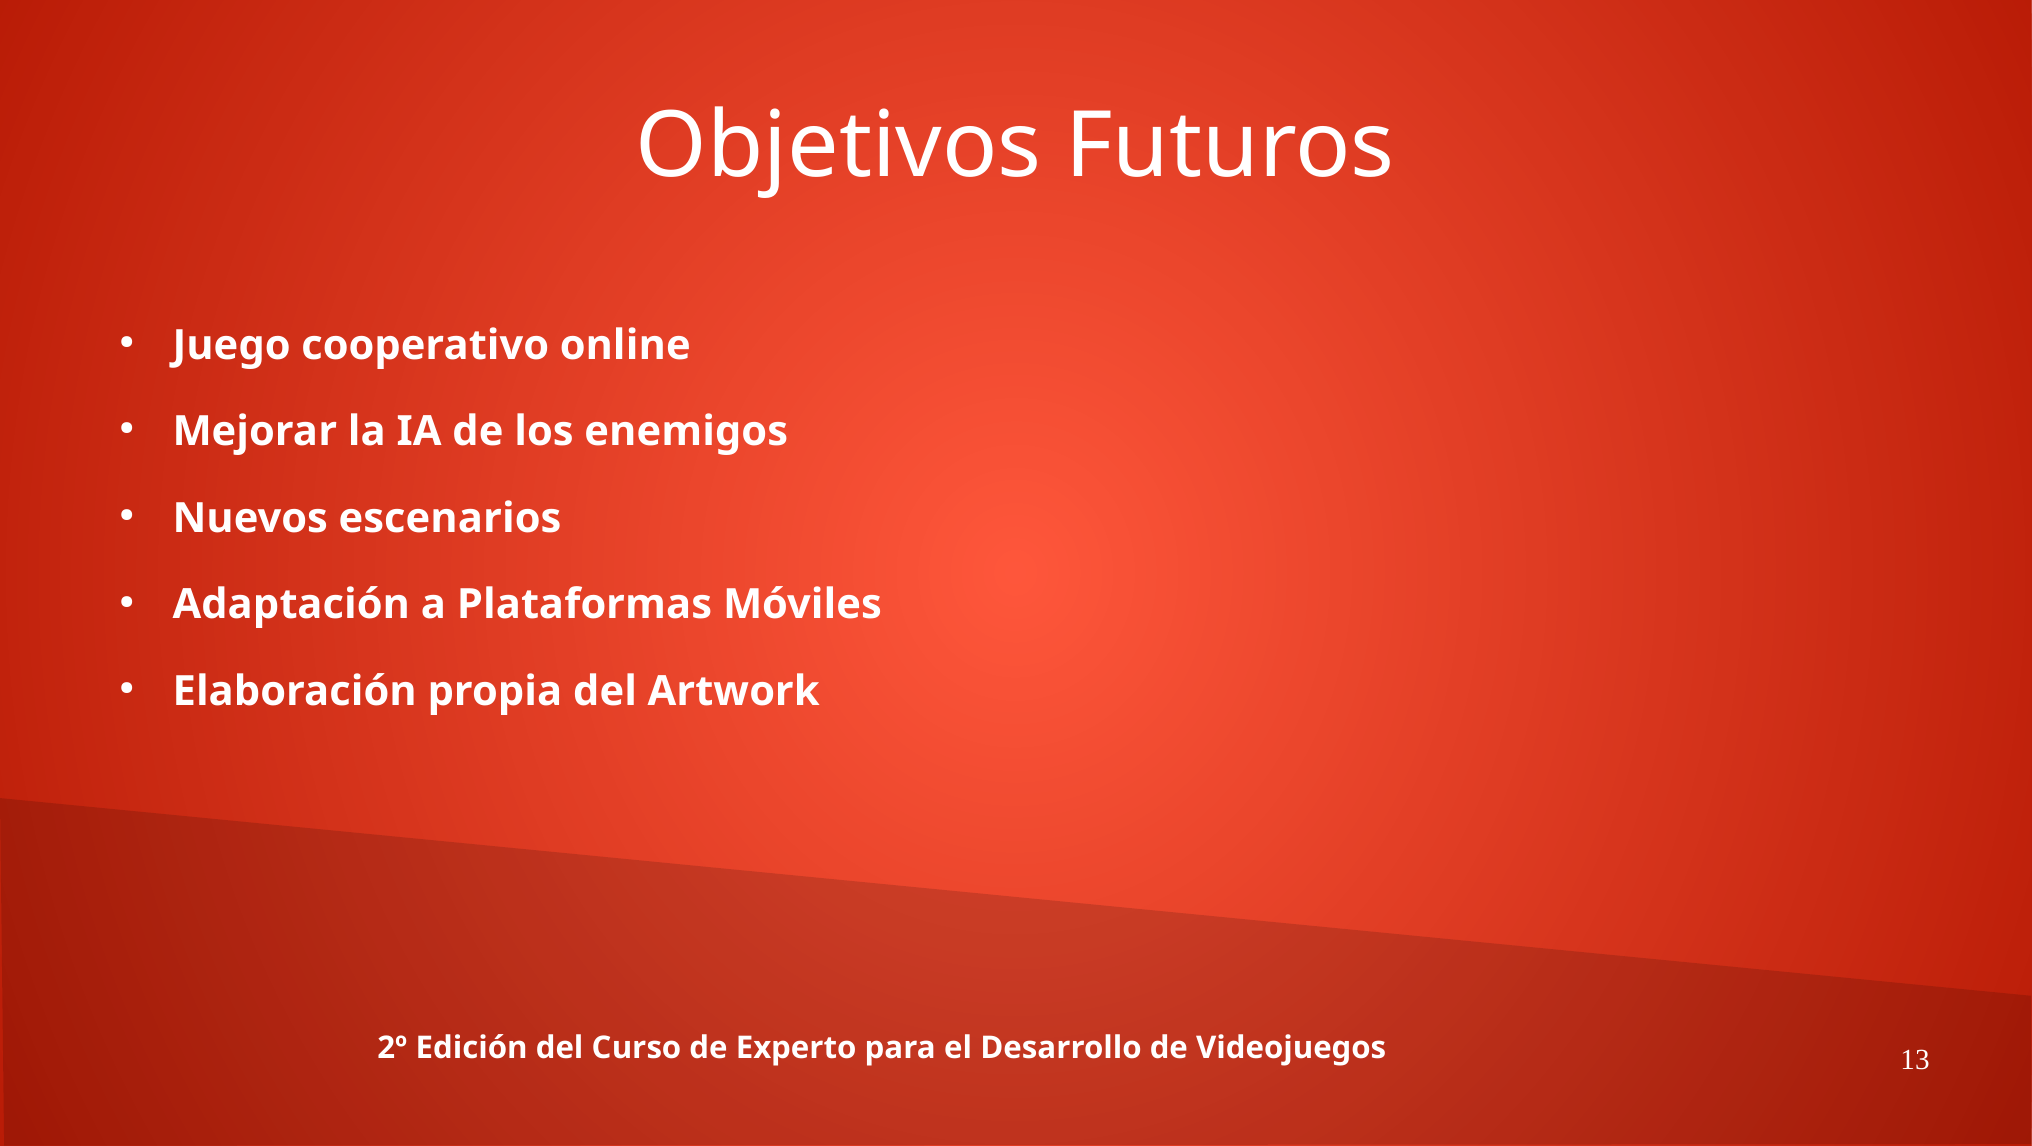

# Objetivos Futuros
Juego cooperativo online
Mejorar la IA de los enemigos
Nuevos escenarios
Adaptación a Plataformas Móviles
Elaboración propia del Artwork
2º Edición del Curso de Experto para el Desarrollo de Videojuegos
13